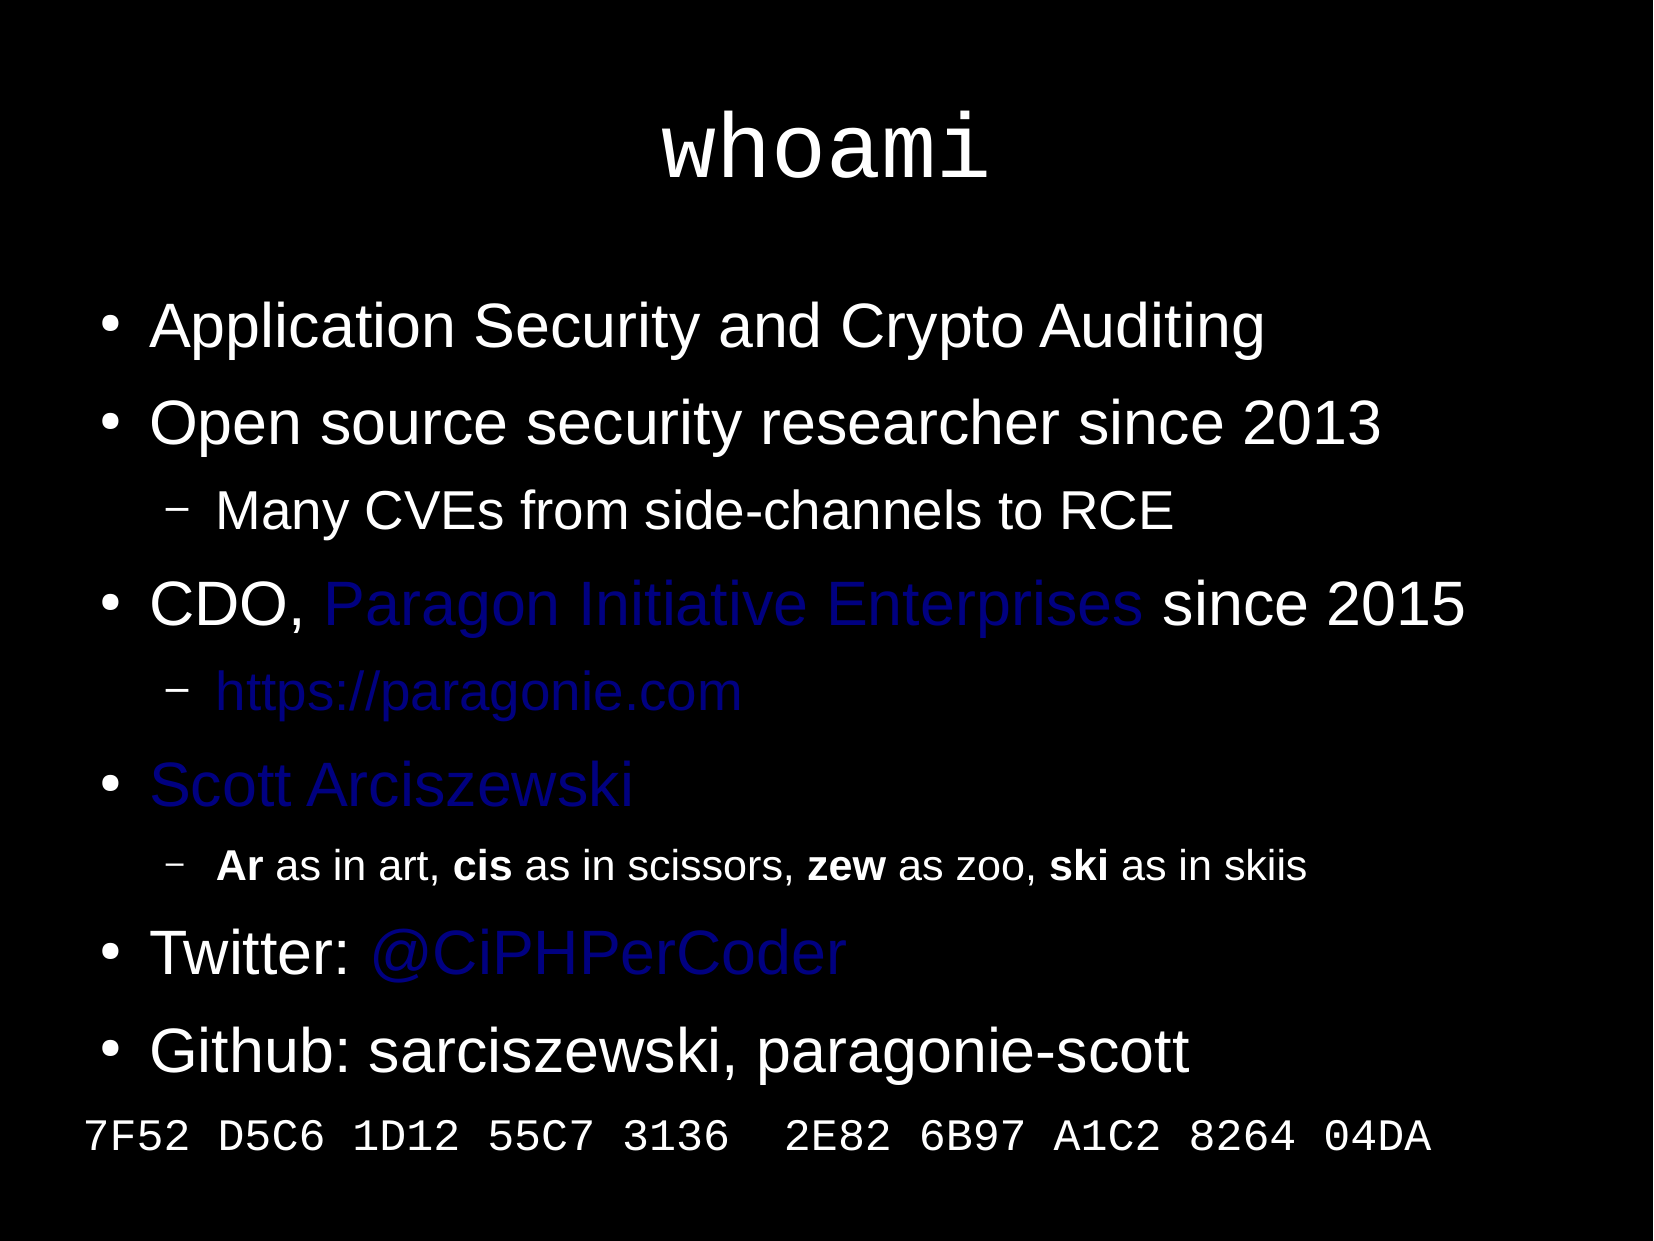

# whoami
Application Security and Crypto Auditing
Open source security researcher since 2013
Many CVEs from side-channels to RCE
CDO, Paragon Initiative Enterprises since 2015
https://paragonie.com
Scott Arciszewski
Ar as in art, cis as in scissors, zew as zoo, ski as in skiis
Twitter: @CiPHPerCoder
Github: sarciszewski, paragonie-scott
7F52 D5C6 1D12 55C7 3136 2E82 6B97 A1C2 8264 04DA